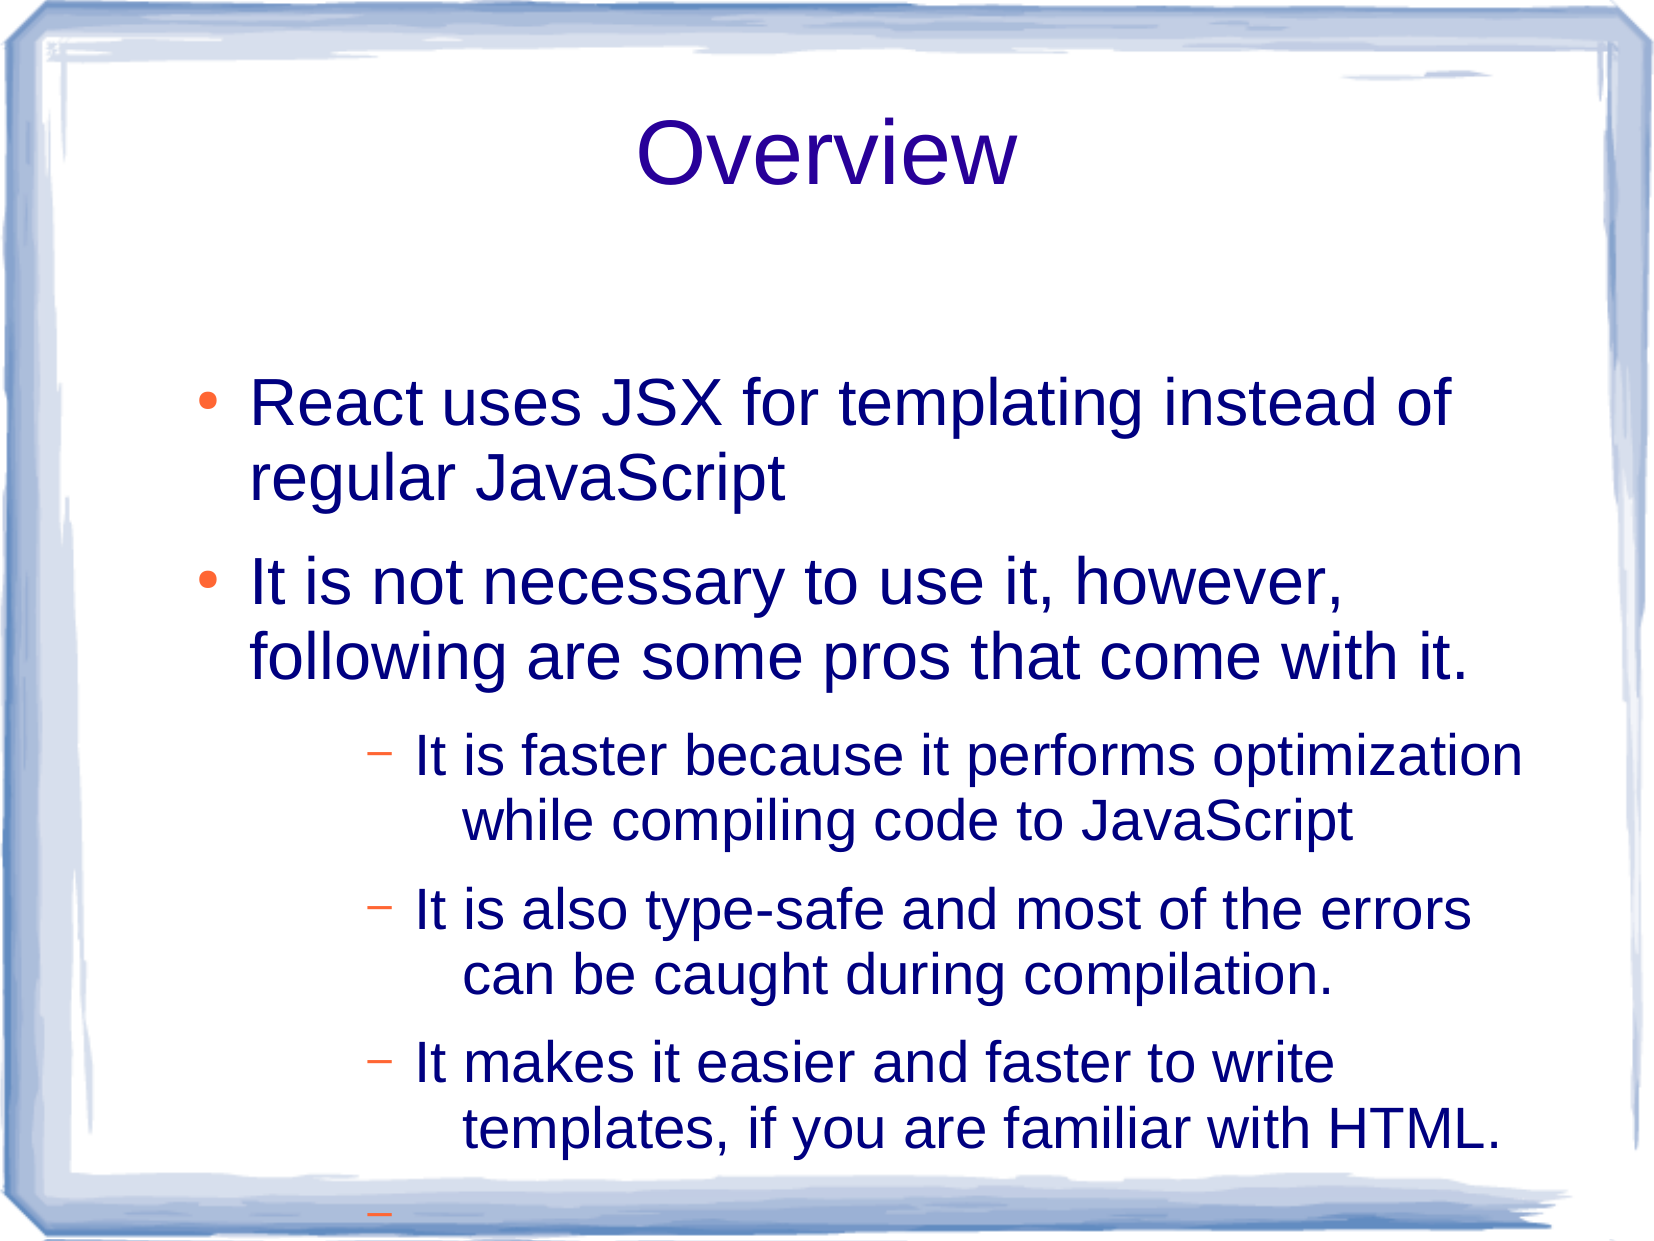

# Overview
React uses JSX for templating instead of regular JavaScript
It is not necessary to use it, however, following are some pros that come with it.
It is faster because it performs optimization while compiling code to JavaScript
It is also type-safe and most of the errors can be caught during compilation.
It makes it easier and faster to write templates, if you are familiar with HTML.